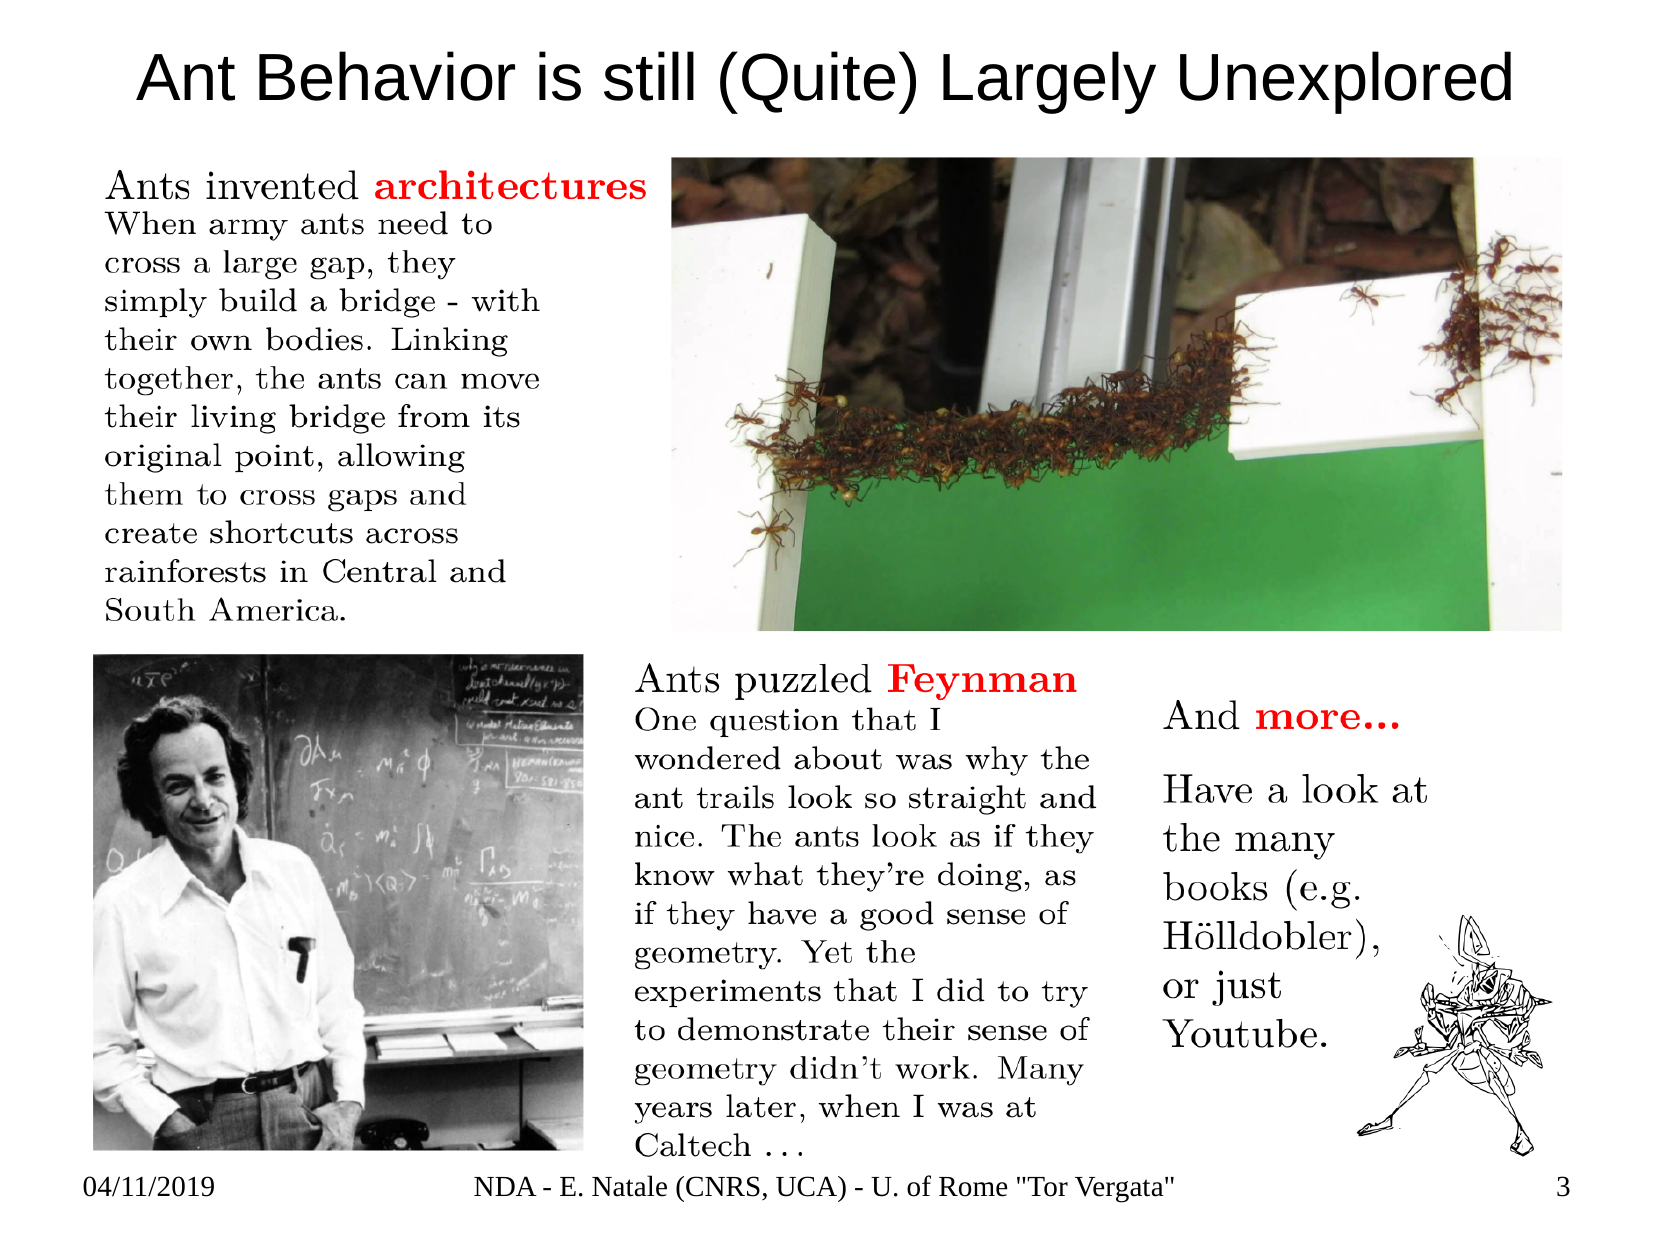

# Ant Behavior is still (Quite) Largely Unexplored
04/11/2019
NDA - E. Natale (CNRS, UCA) - U. of Rome "Tor Vergata"
3